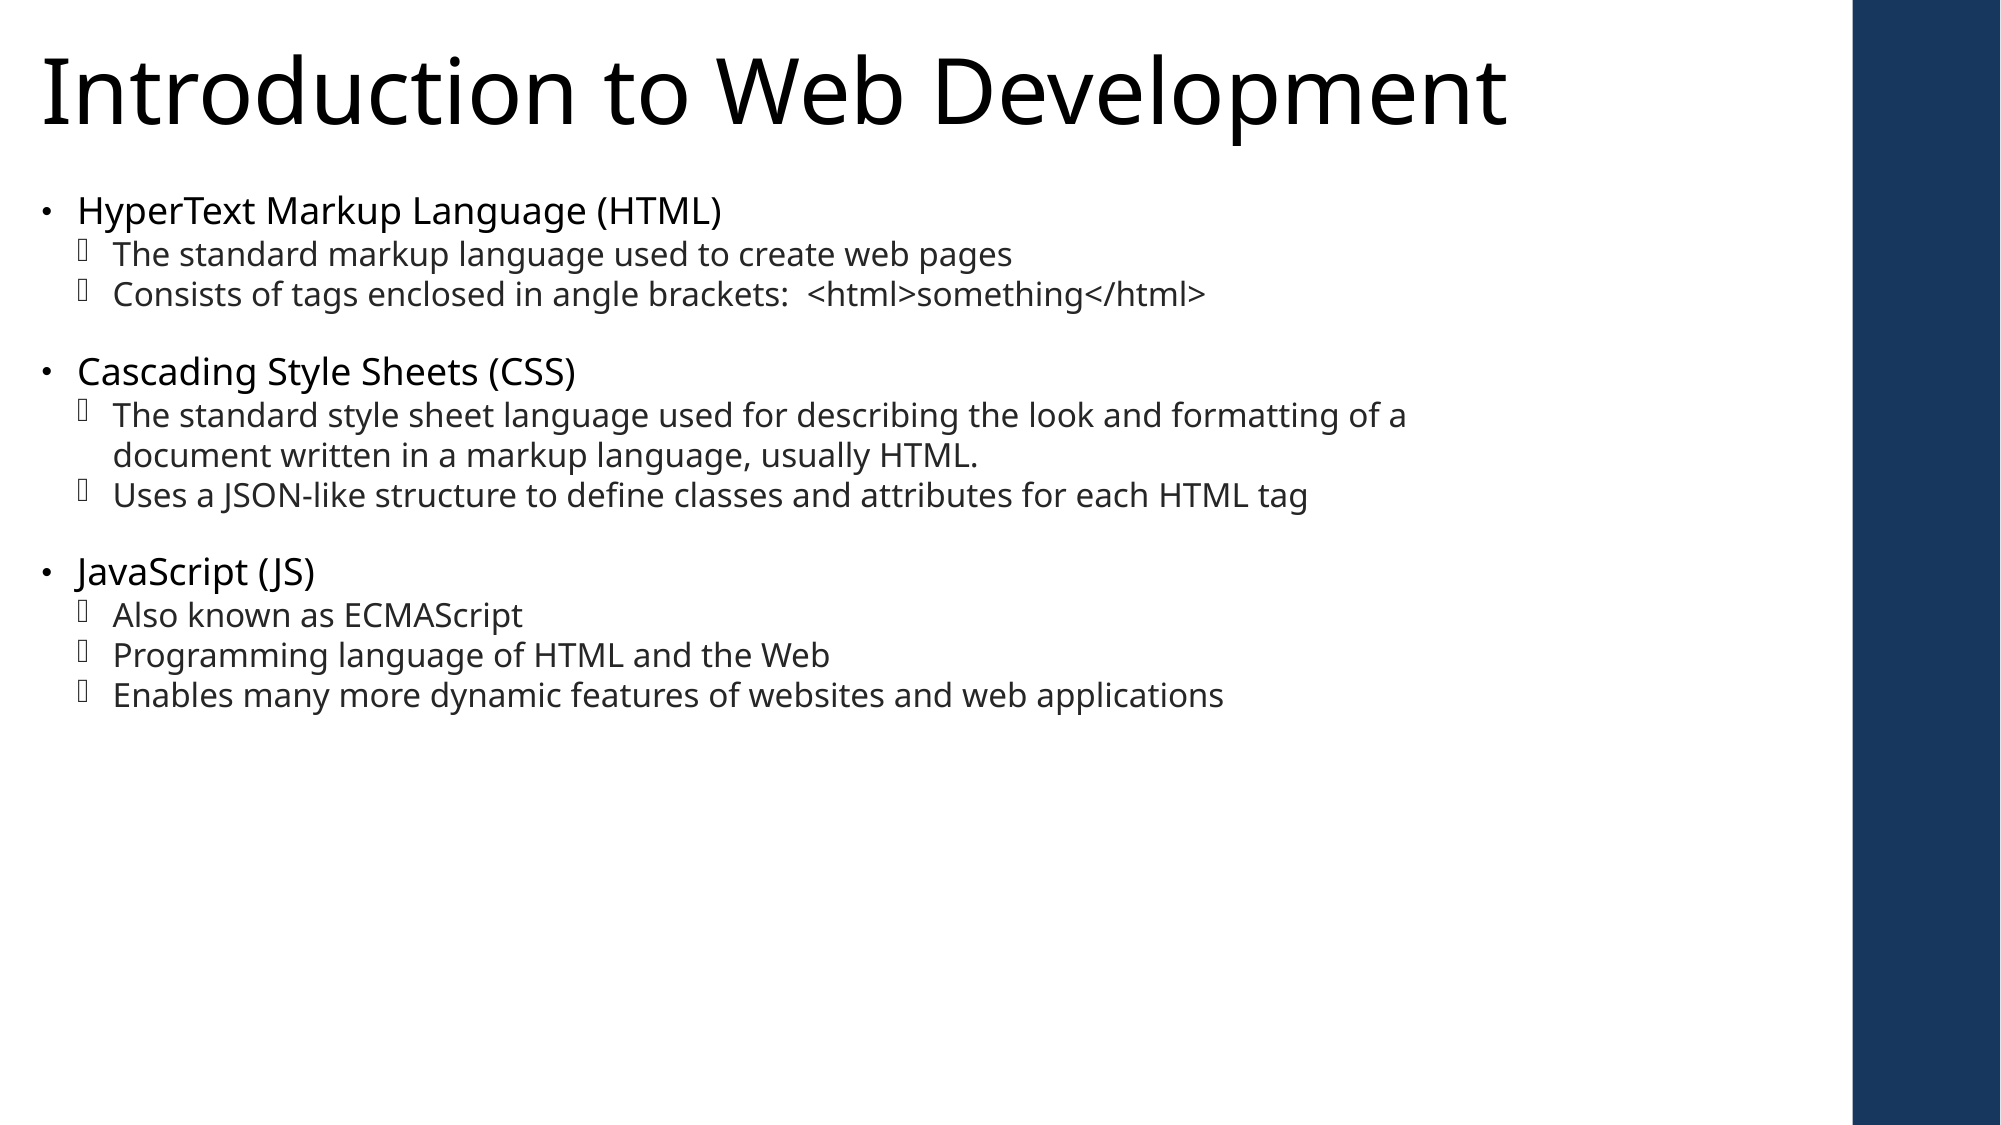

Introduction to Web Development
HyperText Markup Language (HTML)
The standard markup language used to create web pages
Consists of tags enclosed in angle brackets: <html>something</html>
Cascading Style Sheets (CSS)
The standard style sheet language used for describing the look and formatting of a document written in a markup language, usually HTML.
Uses a JSON-like structure to define classes and attributes for each HTML tag
JavaScript (JS)
Also known as ECMAScript
Programming language of HTML and the Web
Enables many more dynamic features of websites and web applications